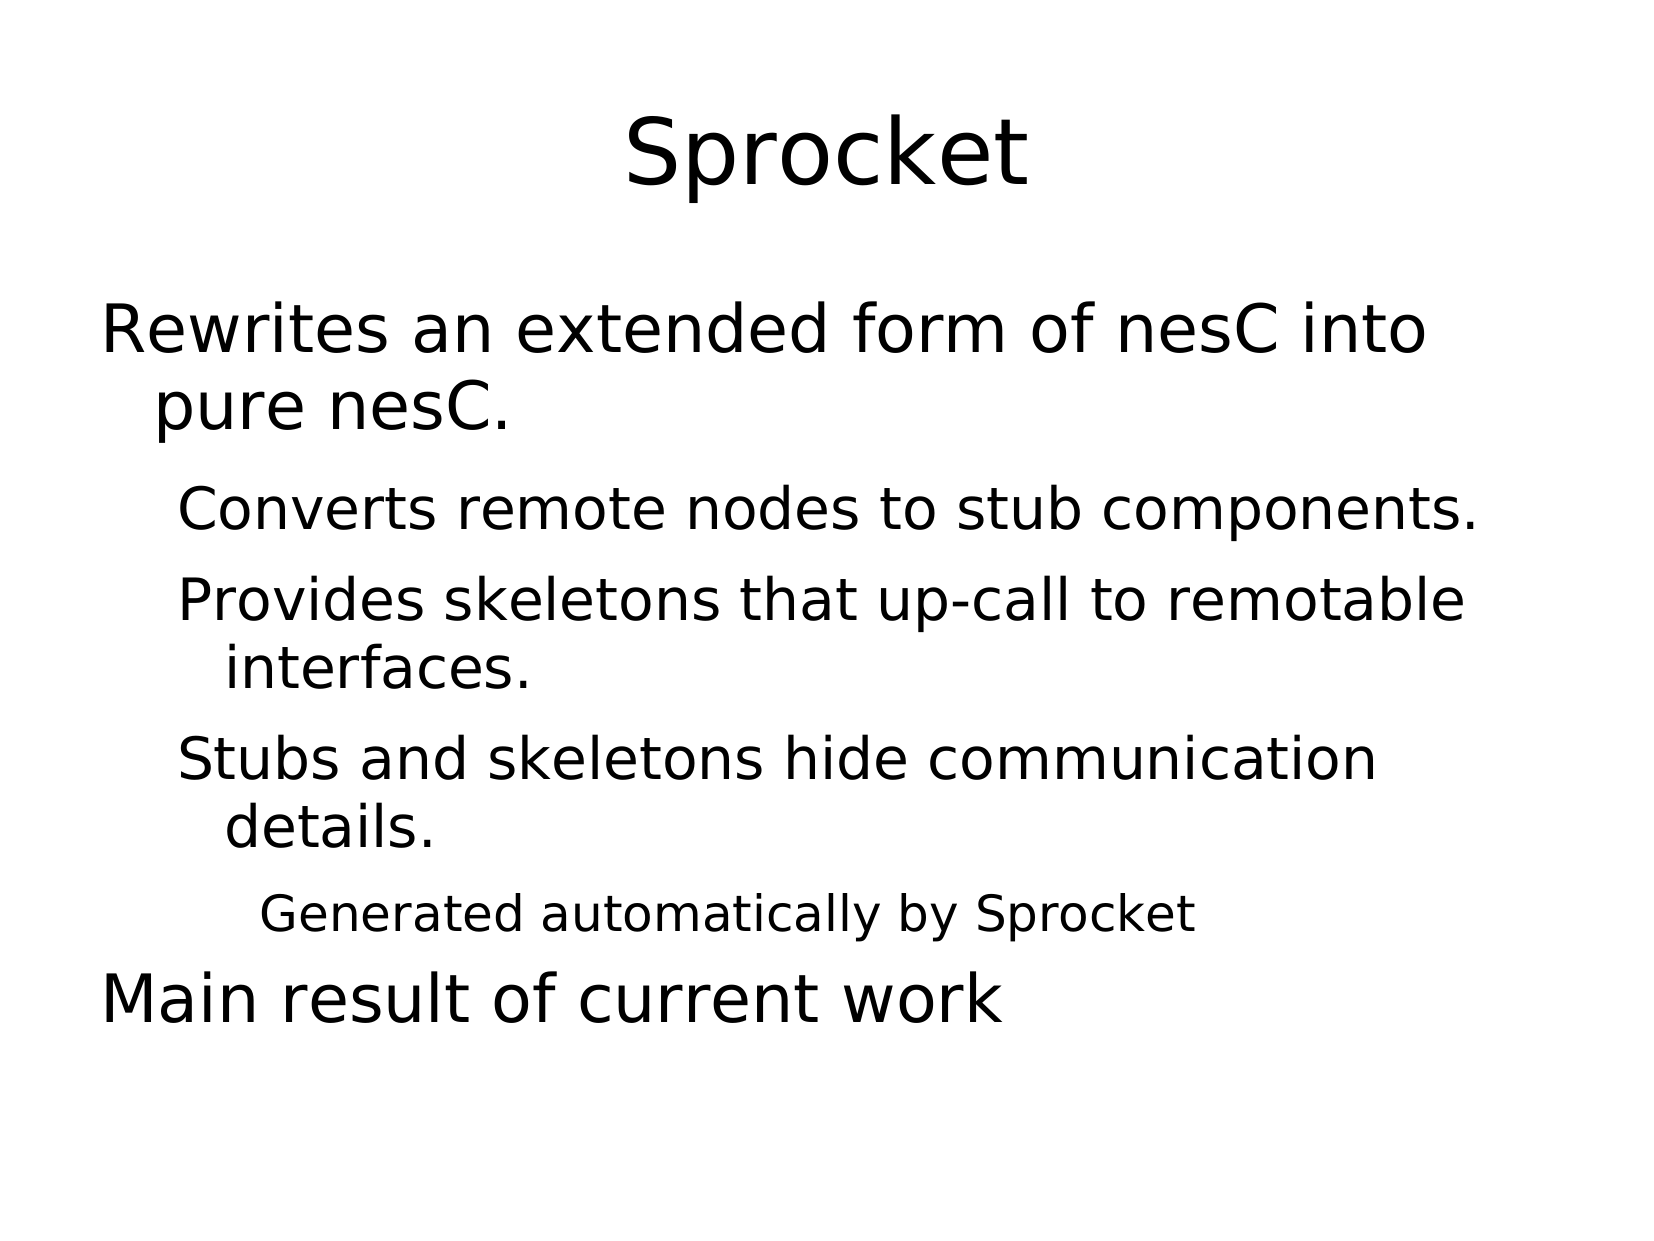

# Sprocket
Rewrites an extended form of nesC into pure nesC.
Converts remote nodes to stub components.
Provides skeletons that up-call to remotable interfaces.
Stubs and skeletons hide communication details.
Generated automatically by Sprocket
Main result of current work